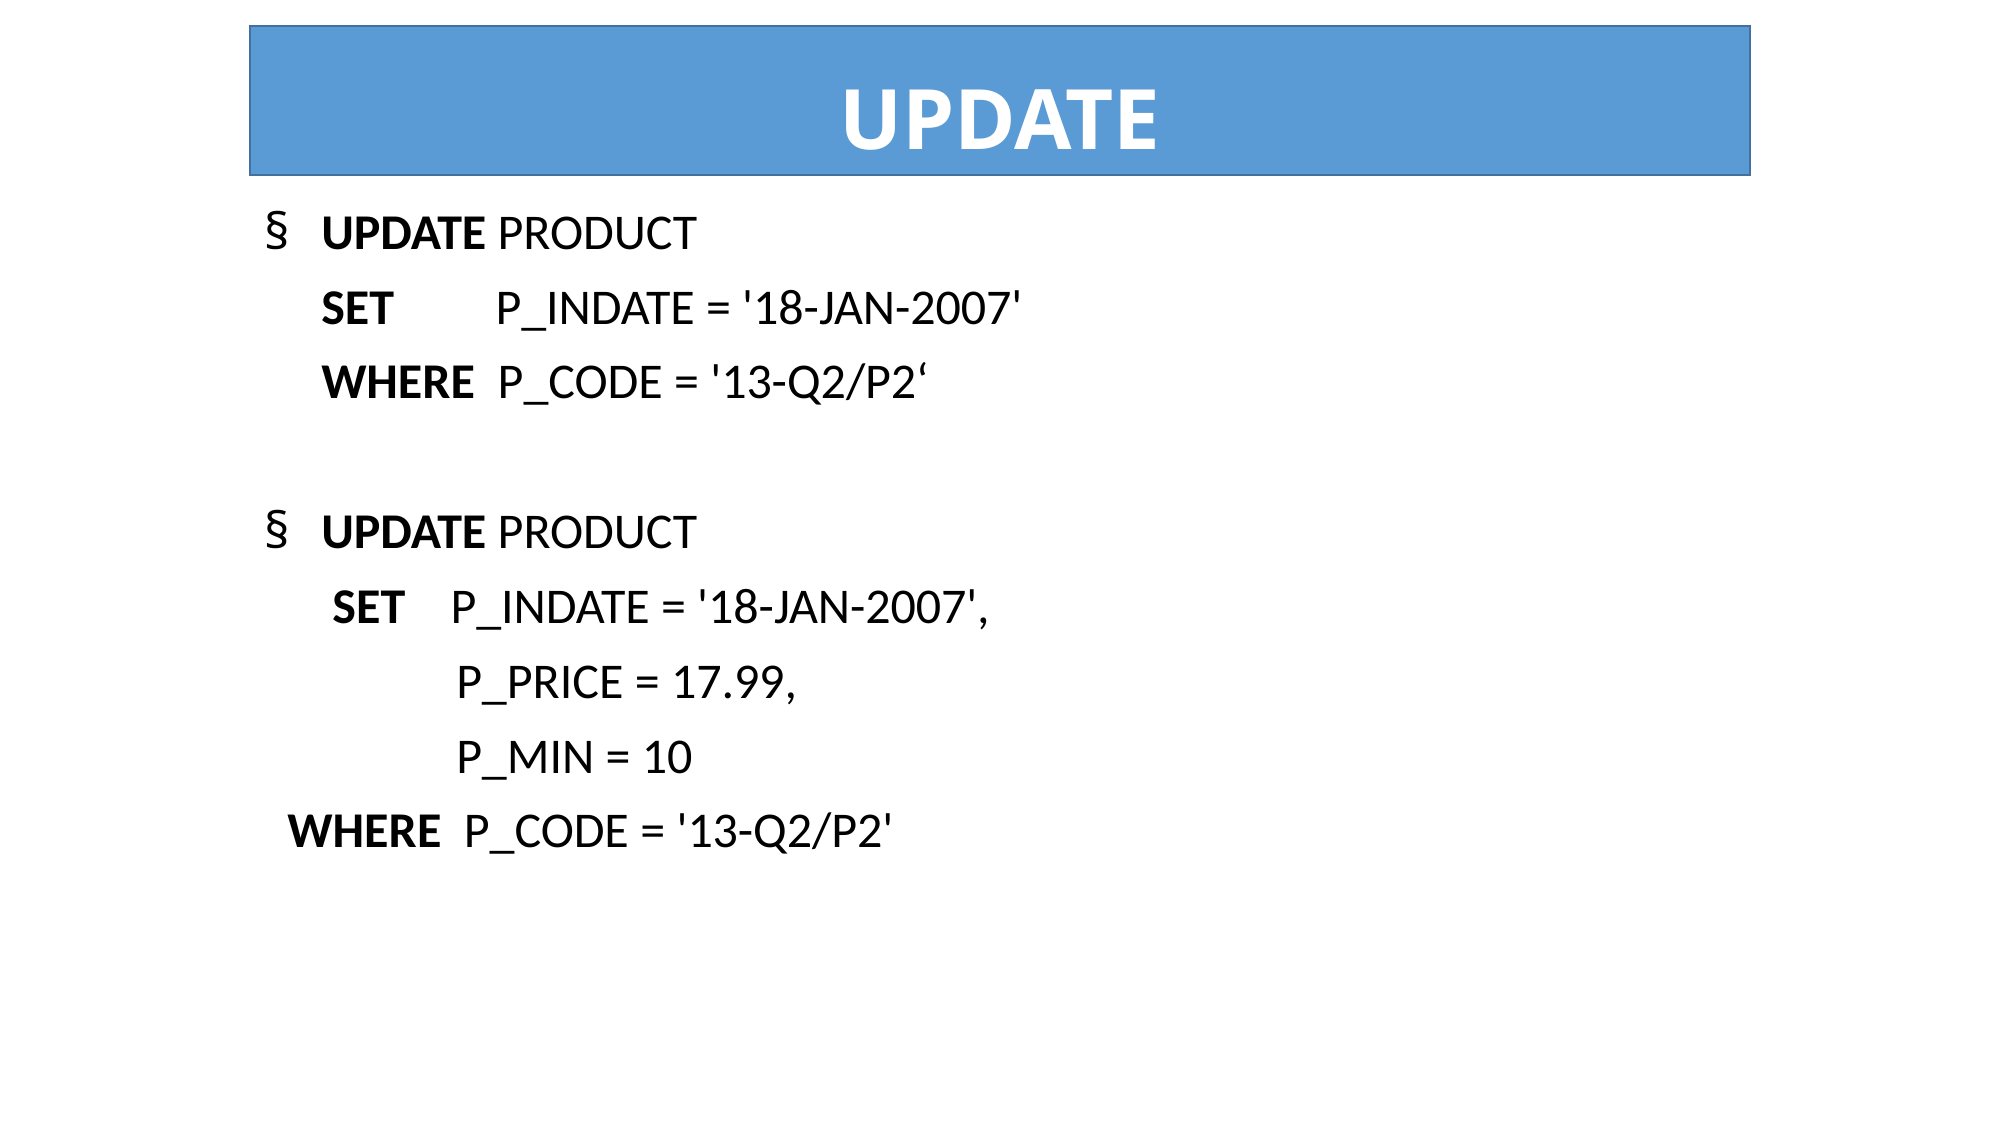

# UPDATE
UPDATE PRODUCT
 SET P_INDATE = '18-JAN-2007'
 WHERE P_CODE = '13-Q2/P2‘
UPDATE PRODUCT
 SET P_INDATE = '18-JAN-2007',
 P_PRICE = 17.99,
 P_MIN = 10
 WHERE P_CODE = '13-Q2/P2'